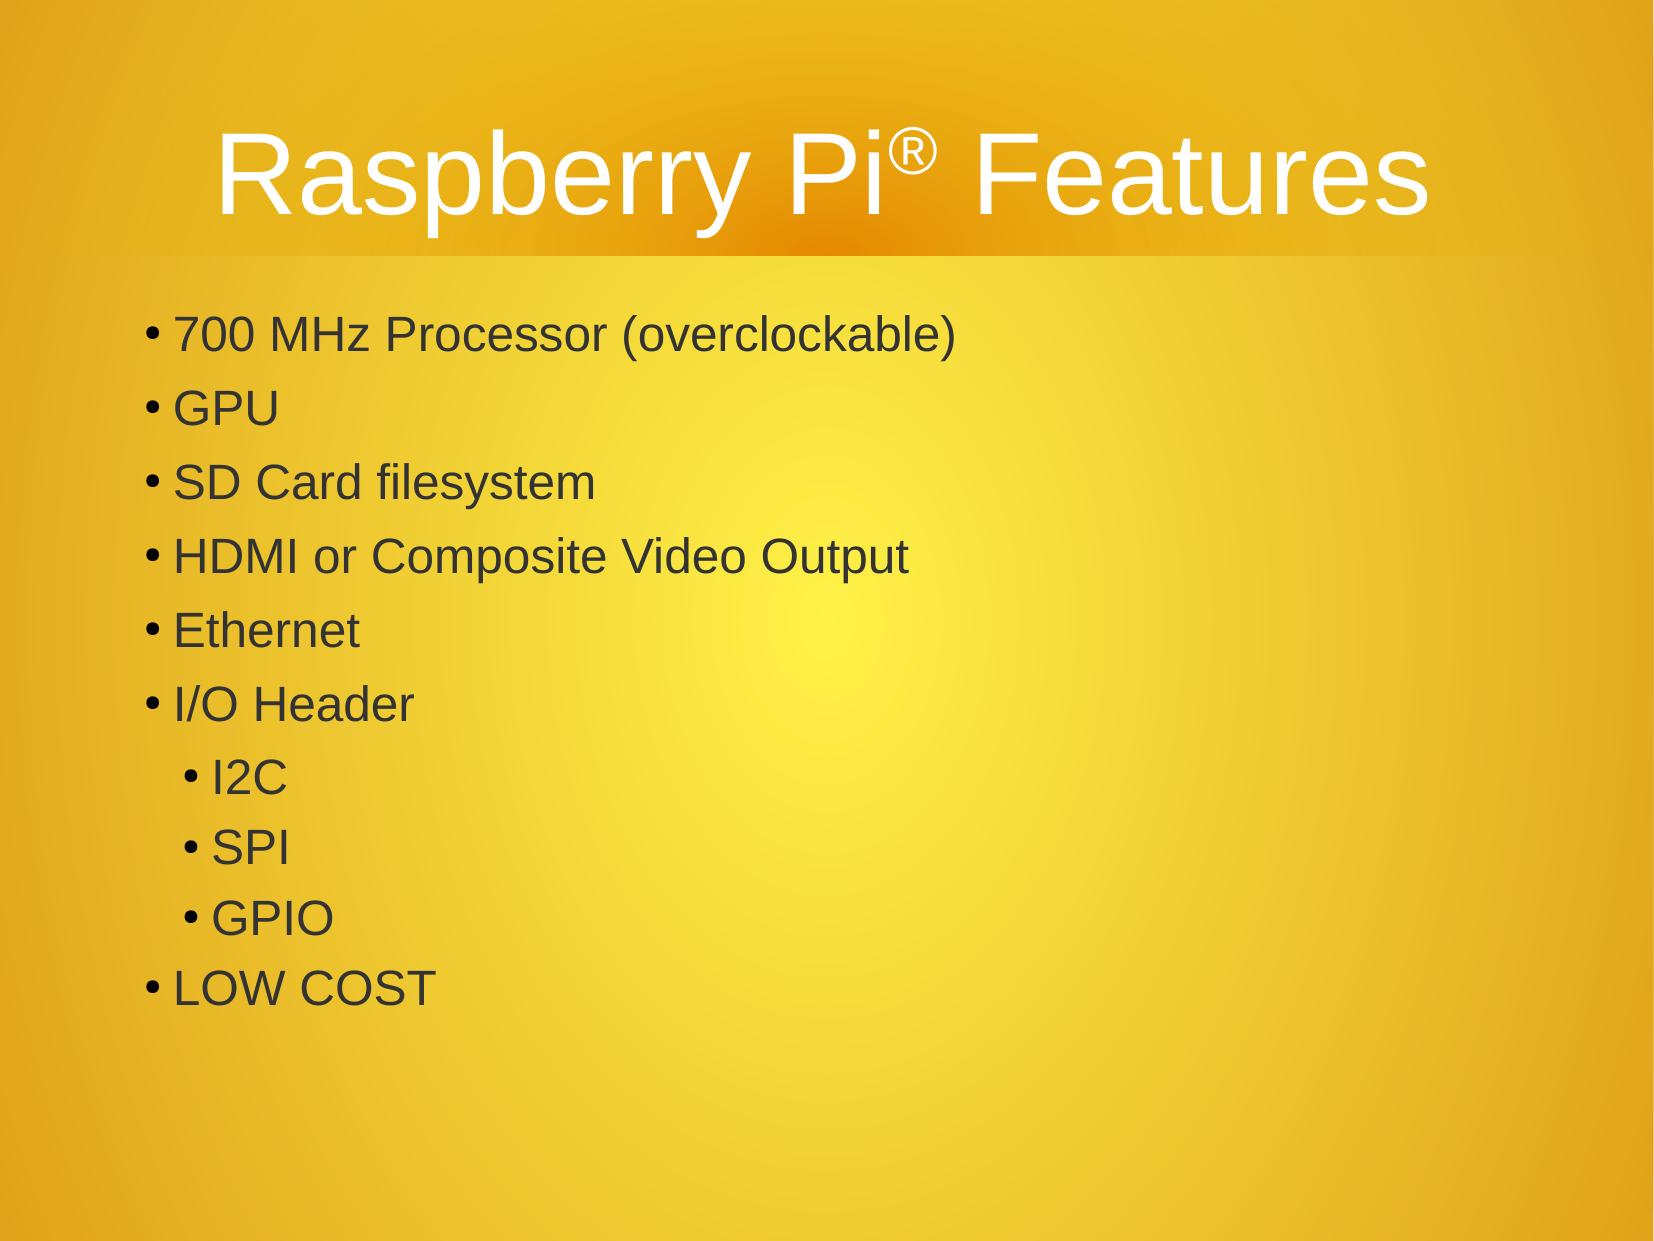

# Raspberry Pi® Features
700 MHz Processor (overclockable)
GPU
SD Card filesystem
HDMI or Composite Video Output
Ethernet
I/O Header
I2C
SPI
GPIO
LOW COST